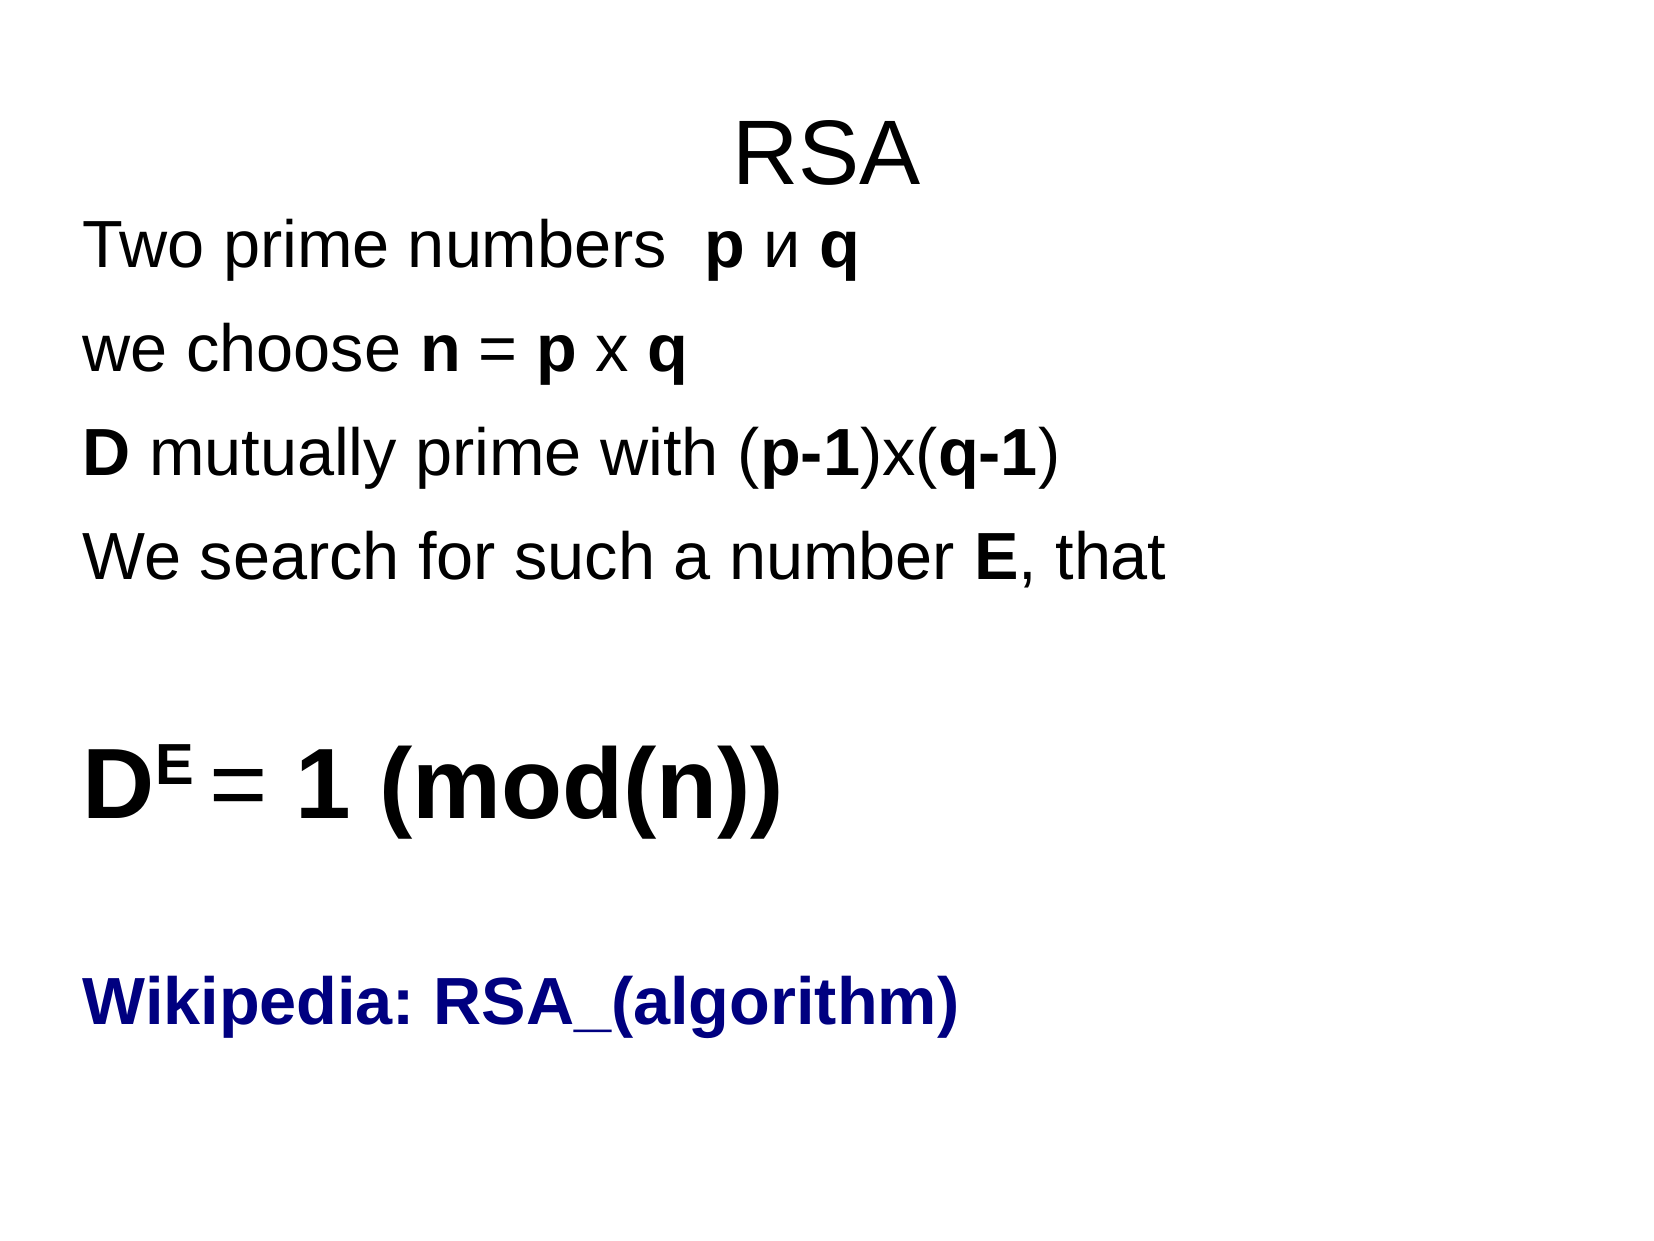

# RSA
Two prime numbers p и q
we choose n = p x q
D mutually prime with (p-1)x(q-1)
We search for such a number E, that
DE = 1 (mod(n))
Wikipedia: RSA_(algorithm)